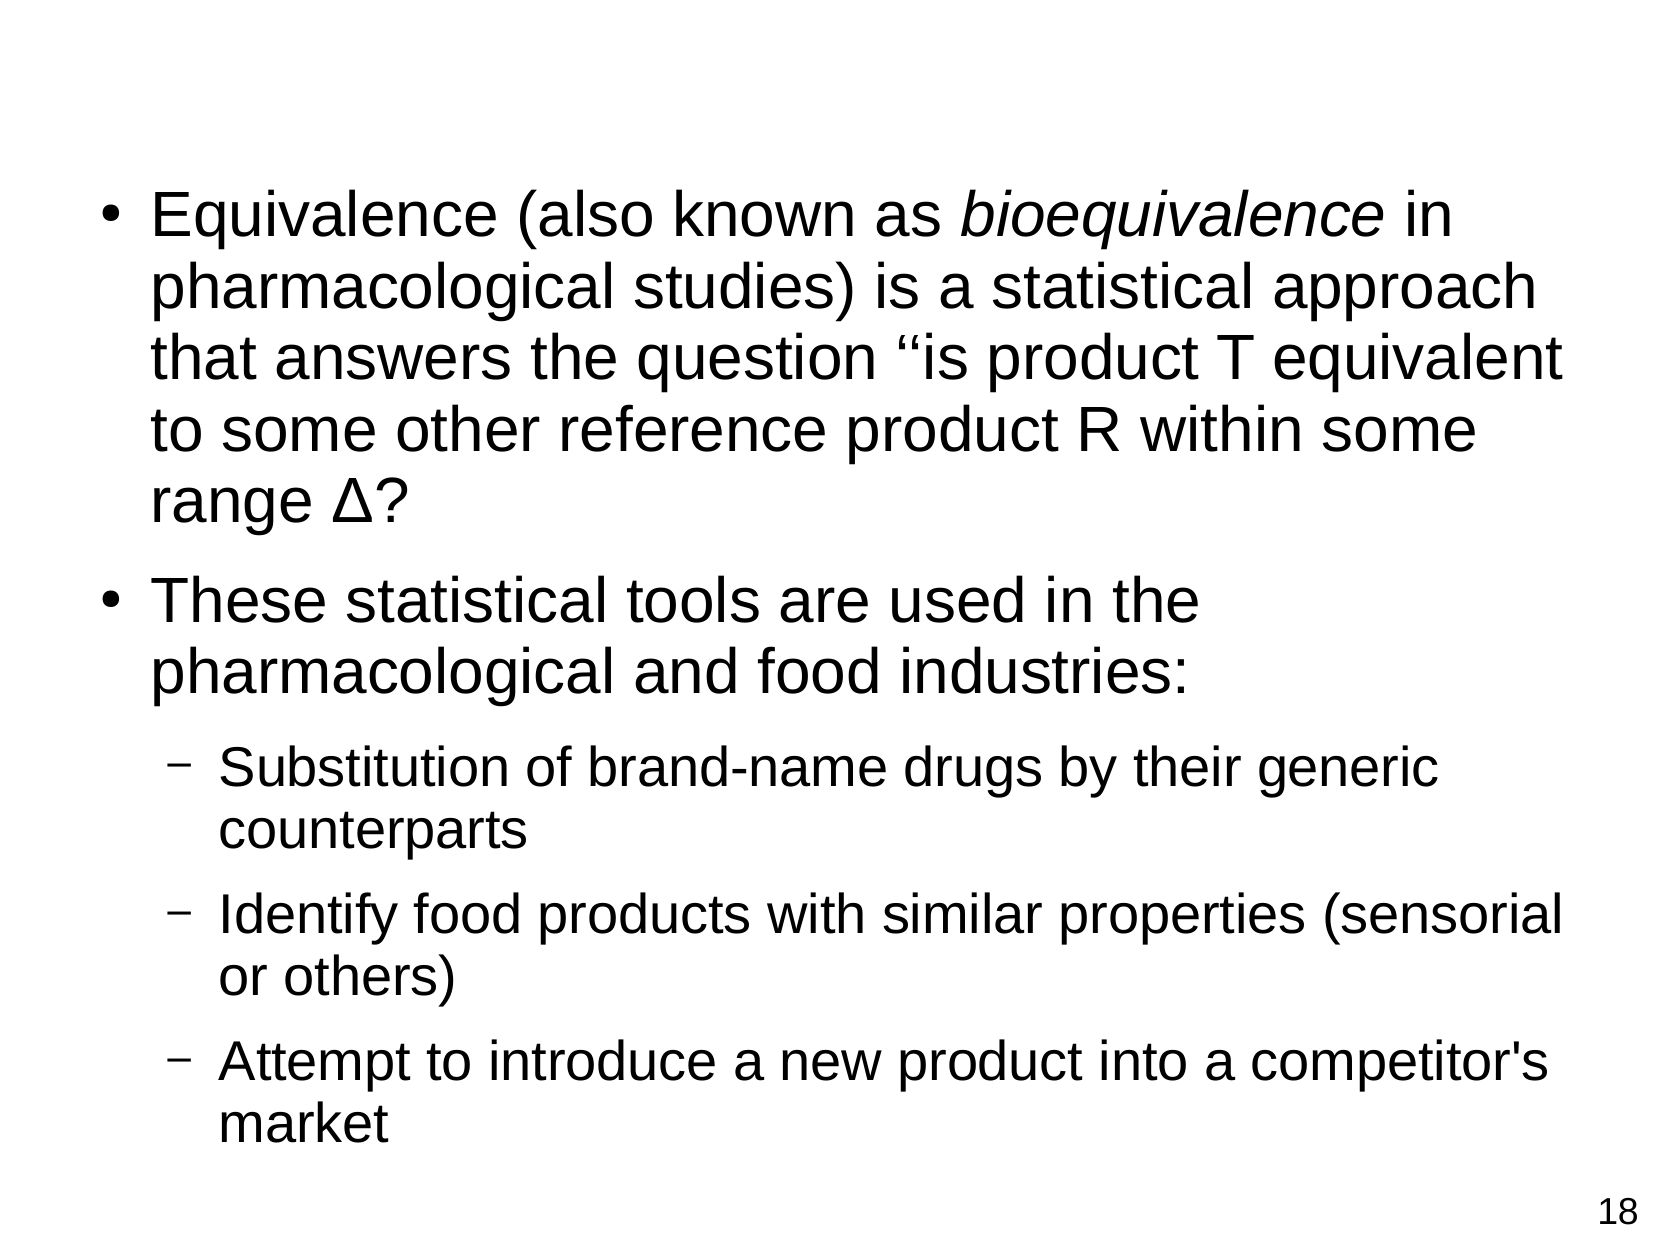

#
Equivalence (also known as bioequivalence in pharmacological studies) is a statistical approach that answers the question ‘‘is product T equivalent to some other reference product R within some range Δ?
These statistical tools are used in the pharmacological and food industries:
Substitution of brand-name drugs by their generic counterparts
Identify food products with similar properties (sensorial or others)
Attempt to introduce a new product into a competitor's market